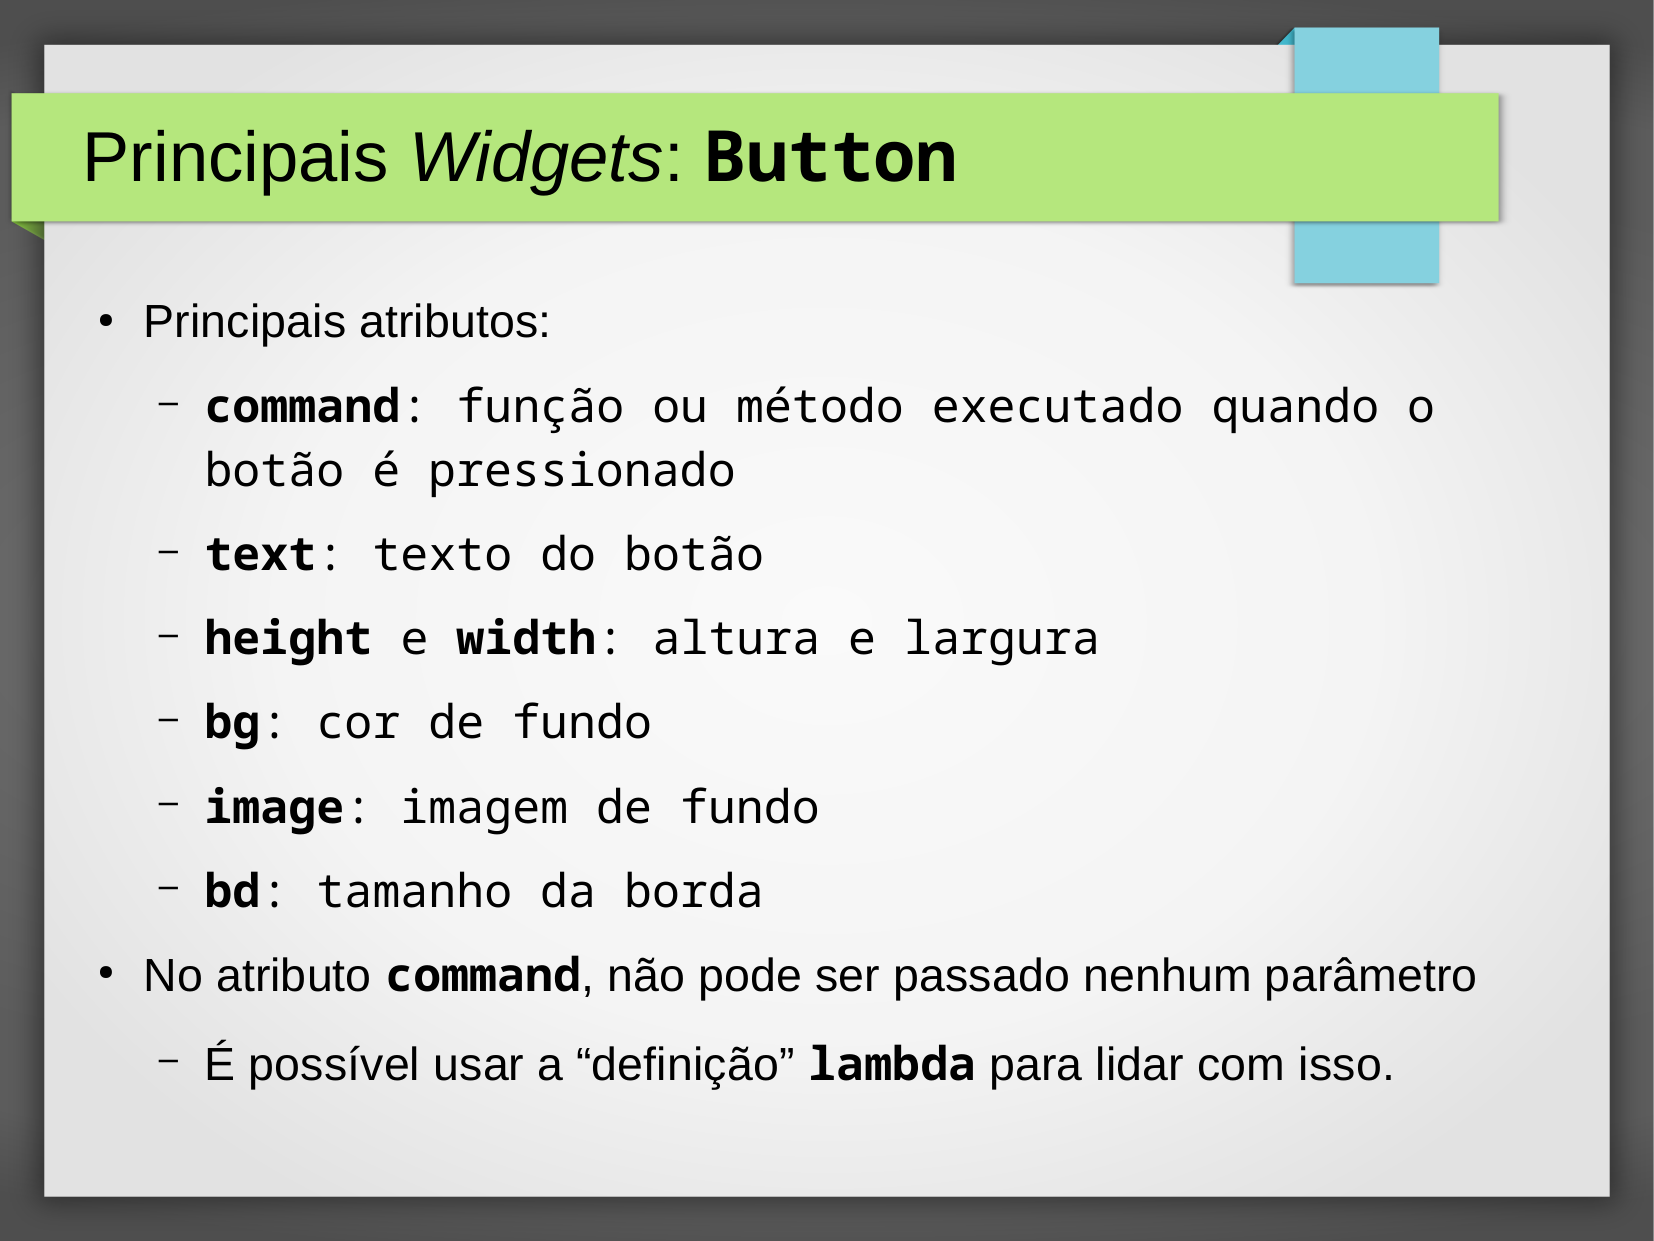

# Principais Widgets: Button
Principais atributos:
command: função ou método executado quando o botão é pressionado
text: texto do botão
height e width: altura e largura
bg: cor de fundo
image: imagem de fundo
bd: tamanho da borda
No atributo command, não pode ser passado nenhum parâmetro
É possível usar a “definição” lambda para lidar com isso.